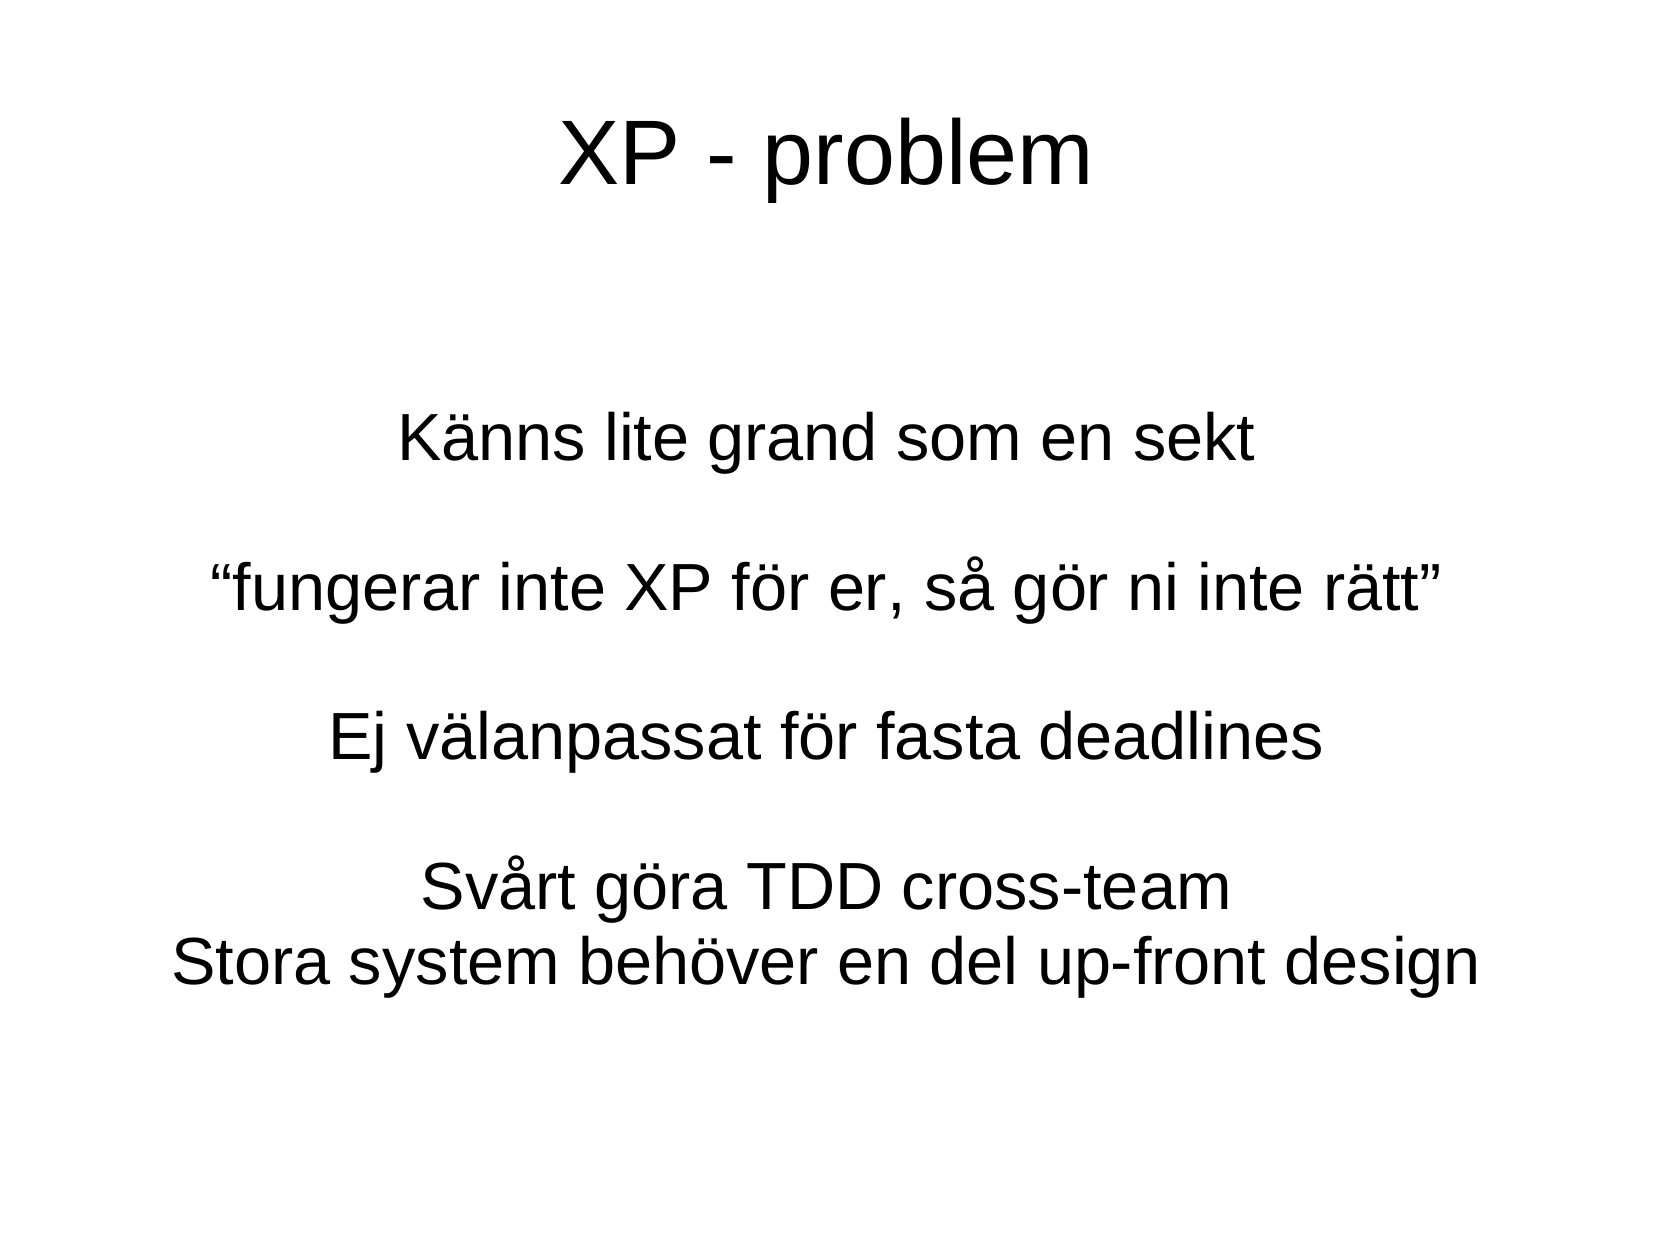

# XP - problem
Känns lite grand som en sekt
“fungerar inte XP för er, så gör ni inte rätt”
Ej välanpassat för fasta deadlines
Svårt göra TDD cross-team
Stora system behöver en del up-front design